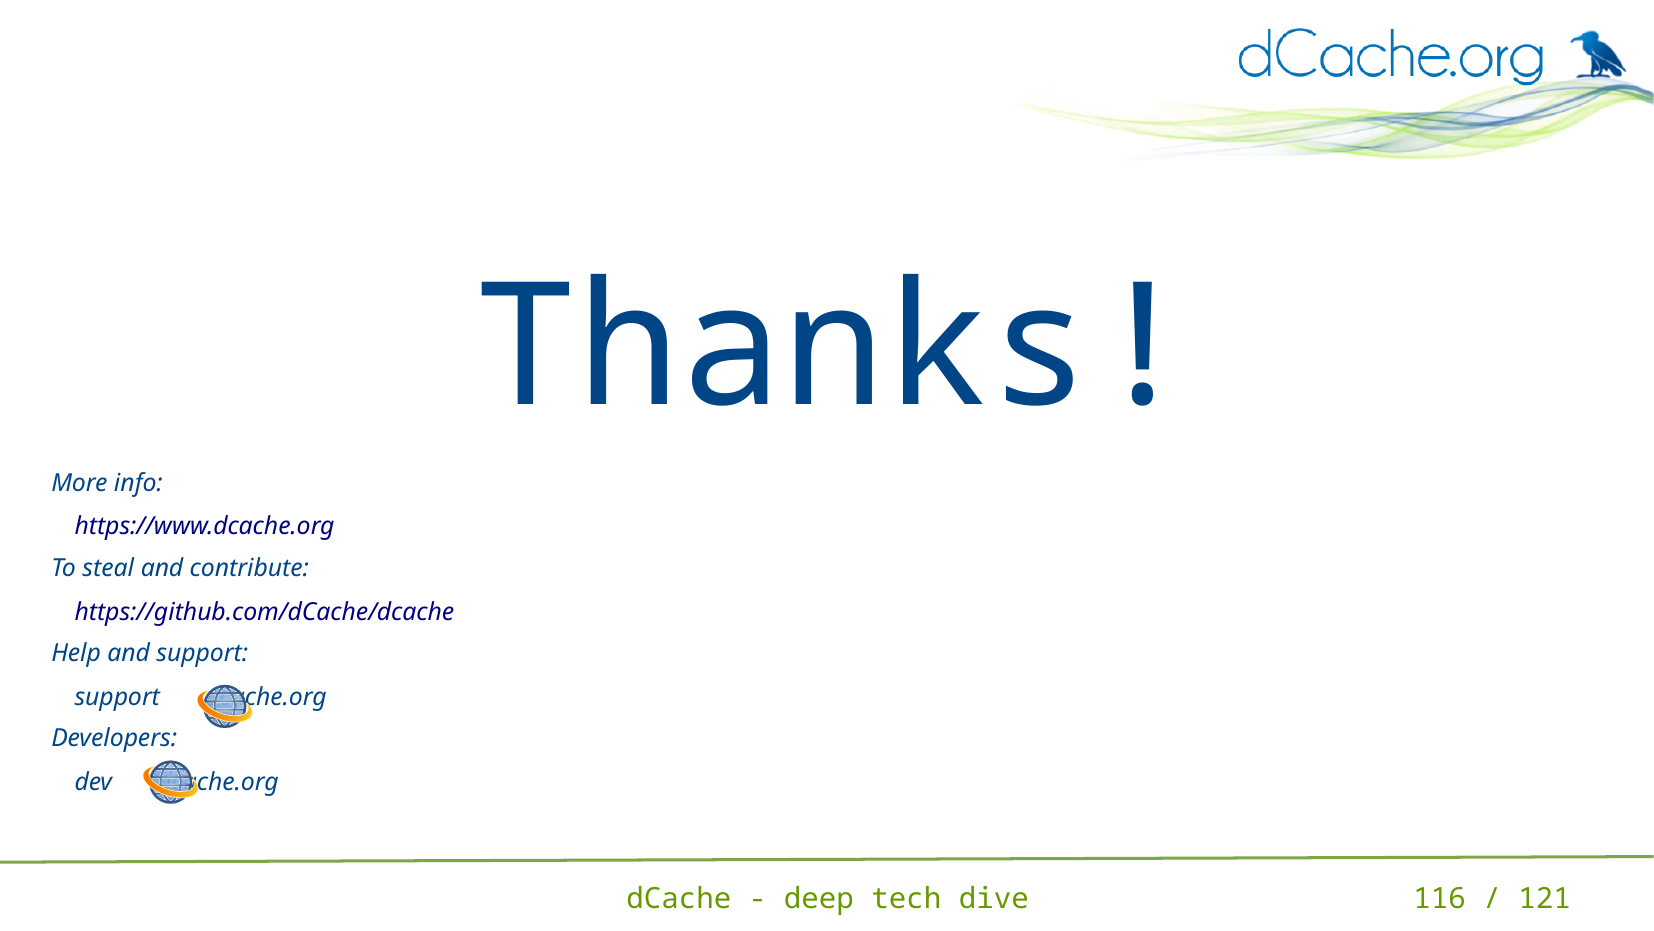

#
Thanks!
More info:
https://www.dcache.org
To steal and contribute:
https://github.com/dCache/dcache
Help and support:
support dcache.org
Developers:
dev dcache.org
dCache - deep tech dive
116